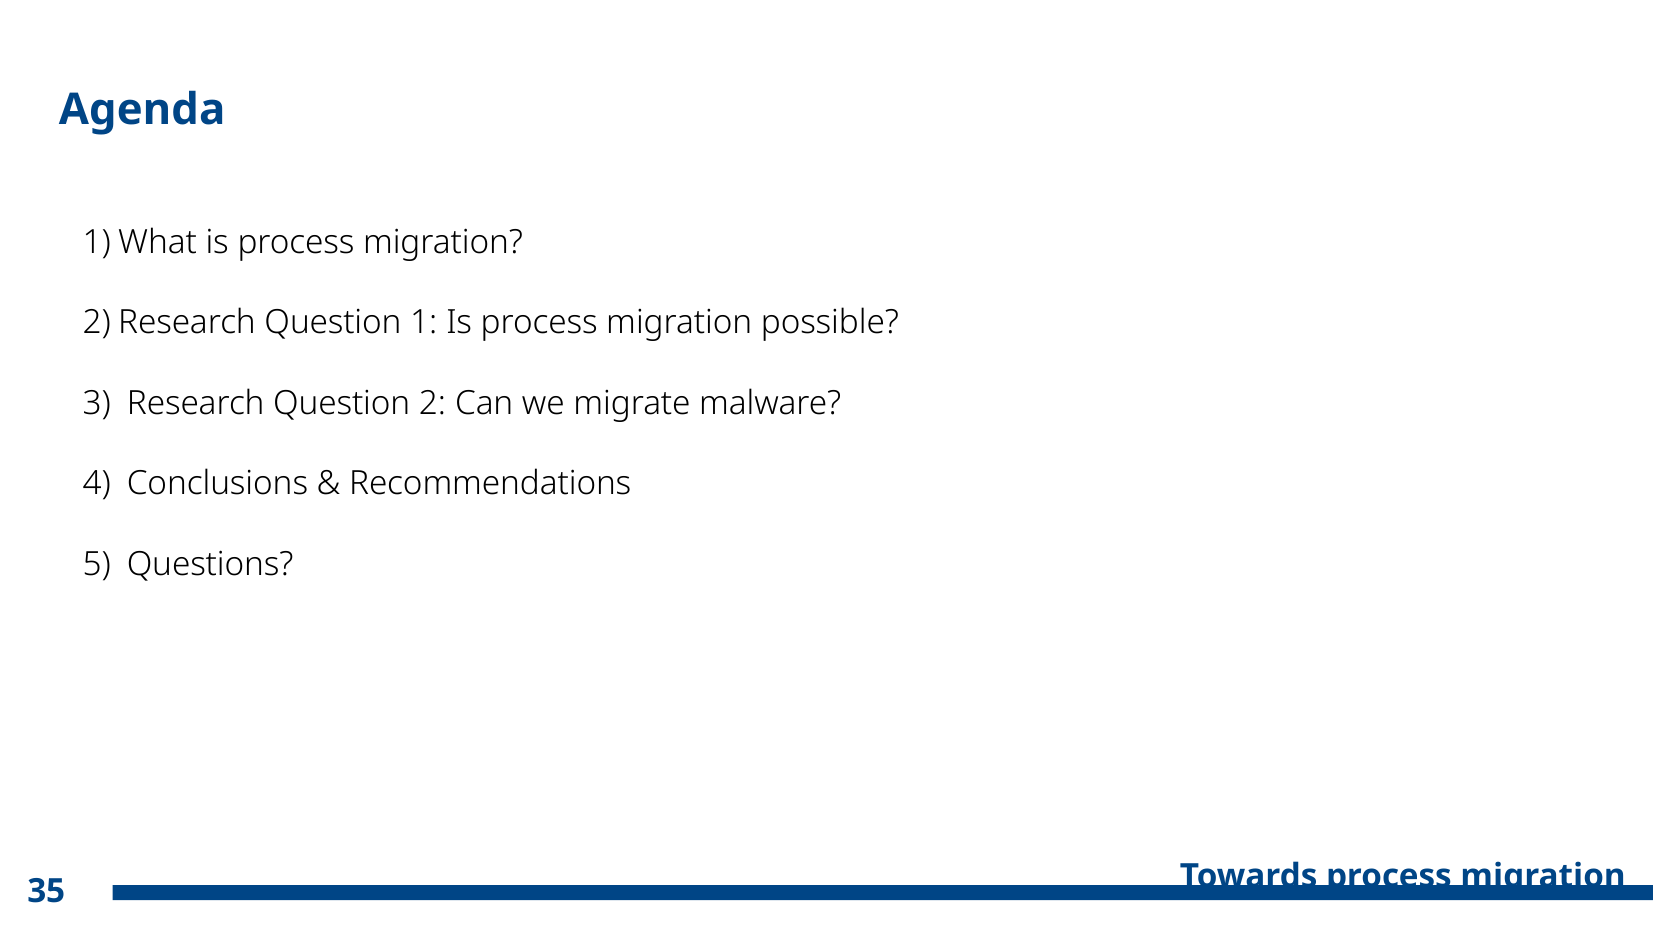

# Agenda
What is process migration?
Research Question 1: Is process migration possible?
 Research Question 2: Can we migrate malware?
 Conclusions & Recommendations
 Questions?